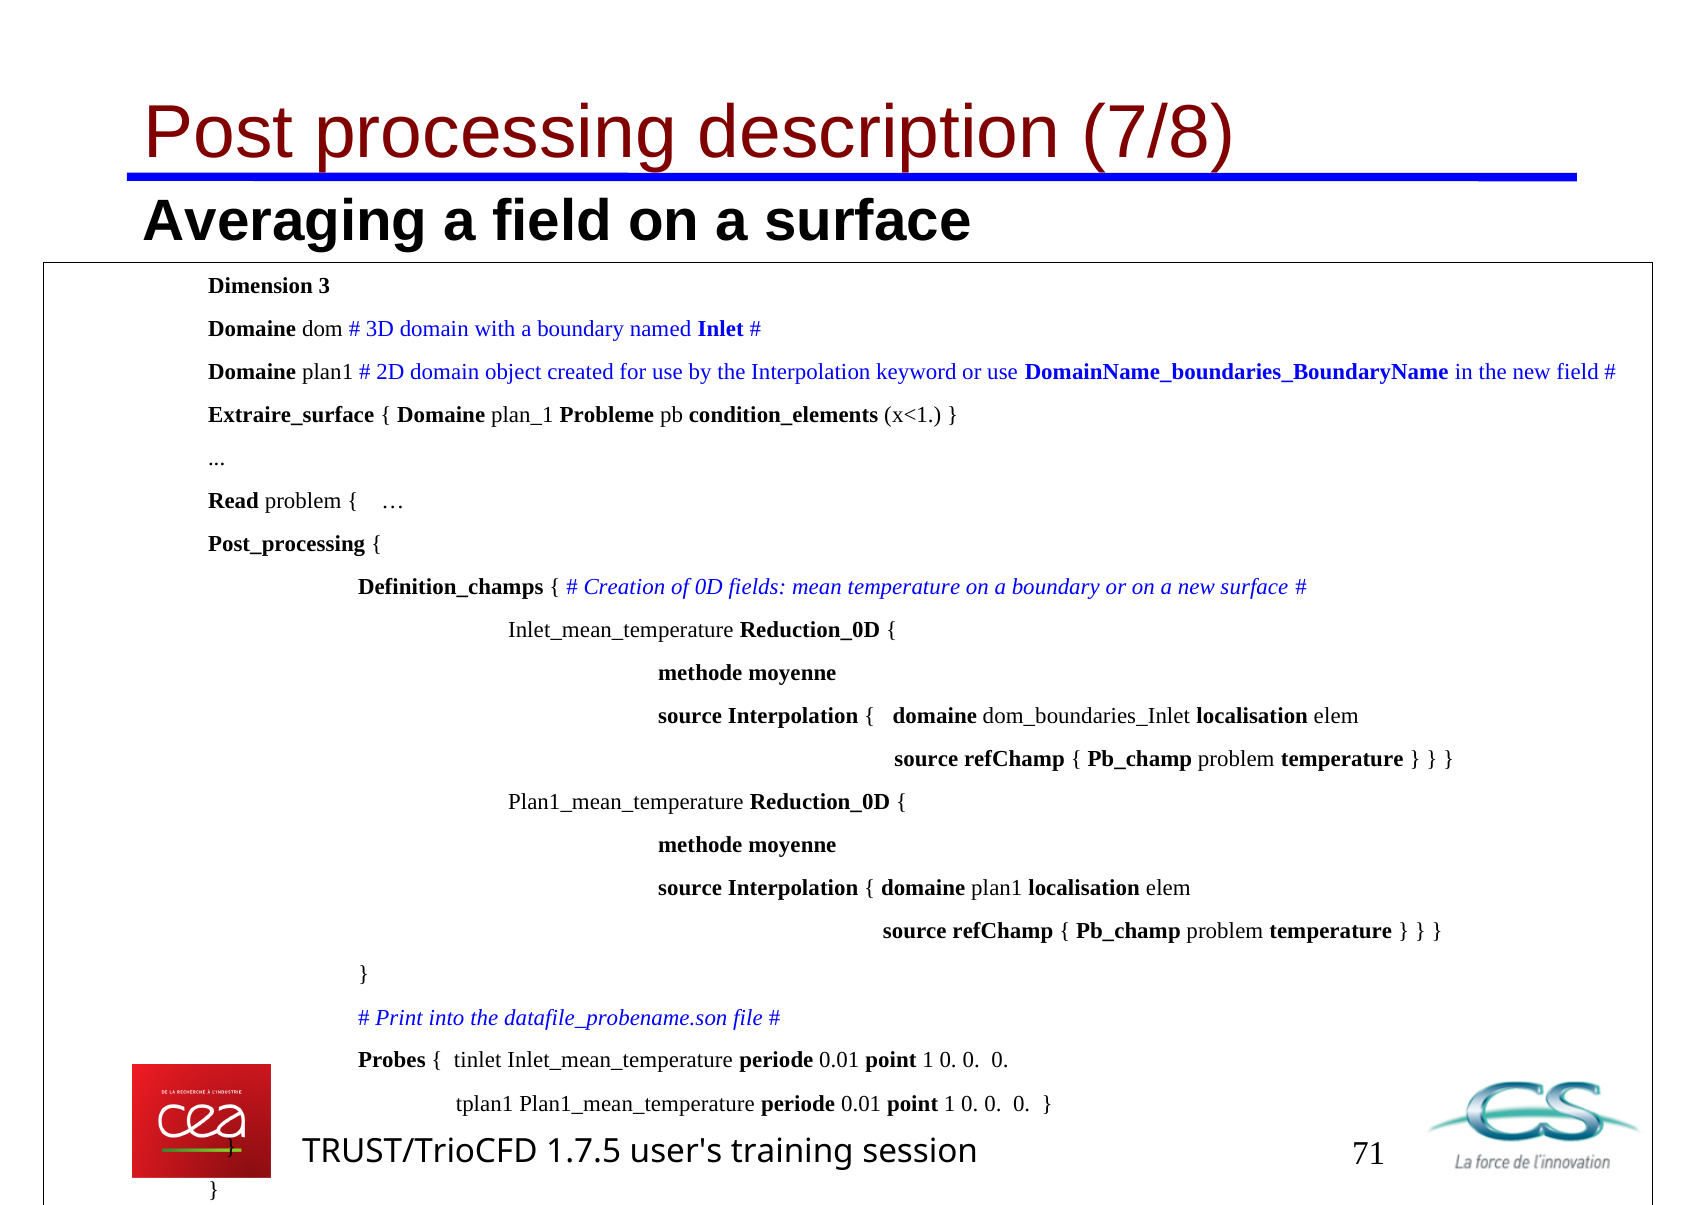

# Post processing description (7/8)
Averaging a field on a surface
Dimension 3
Domaine dom # 3D domain with a boundary named Inlet #
Domaine plan1 # 2D domain object created for use by the Interpolation keyword or use DomainName_boundaries_BoundaryName in the new field #
Extraire_surface { Domaine plan_1 Probleme pb condition_elements (x<1.) }
...
Read problem { …
Post_processing {
	Definition_champs { # Creation of 0D fields: mean temperature on a boundary or on a new surface #
		Inlet_mean_temperature Reduction_0D {
			methode moyenne
			source Interpolation { domaine dom_boundaries_Inlet localisation elem
				 source refChamp { Pb_champ problem temperature } } }
		Plan1_mean_temperature Reduction_0D {
			methode moyenne
			source Interpolation { domaine plan1 localisation elem
				 source refChamp { Pb_champ problem temperature } } }
	}
	# Print into the datafile_probename.son file #
	Probes { tinlet Inlet_mean_temperature periode 0.01 point 1 0. 0. 0.
	 tplan1 Plan1_mean_temperature periode 0.01 point 1 0. 0. 0. }
 }
}
TRUST/TrioCFD 1.7.5 user's training session
71